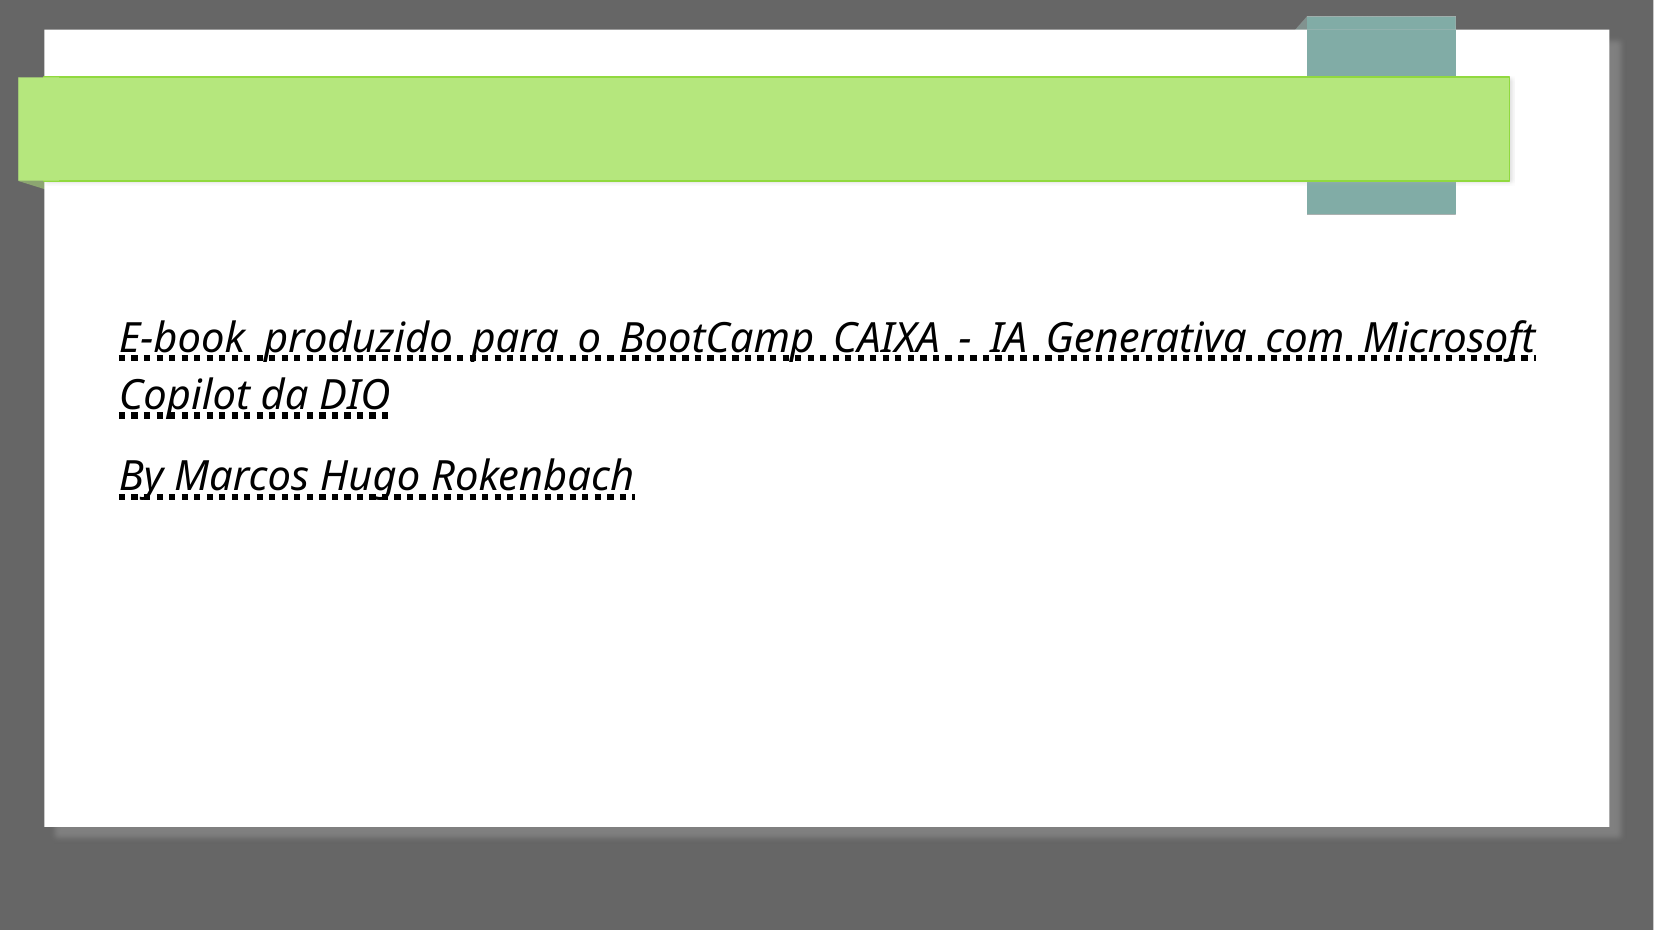

# E-book produzido para o BootCamp CAIXA - IA Generativa com Microsoft Copilot da DIO
By Marcos Hugo Rokenbach